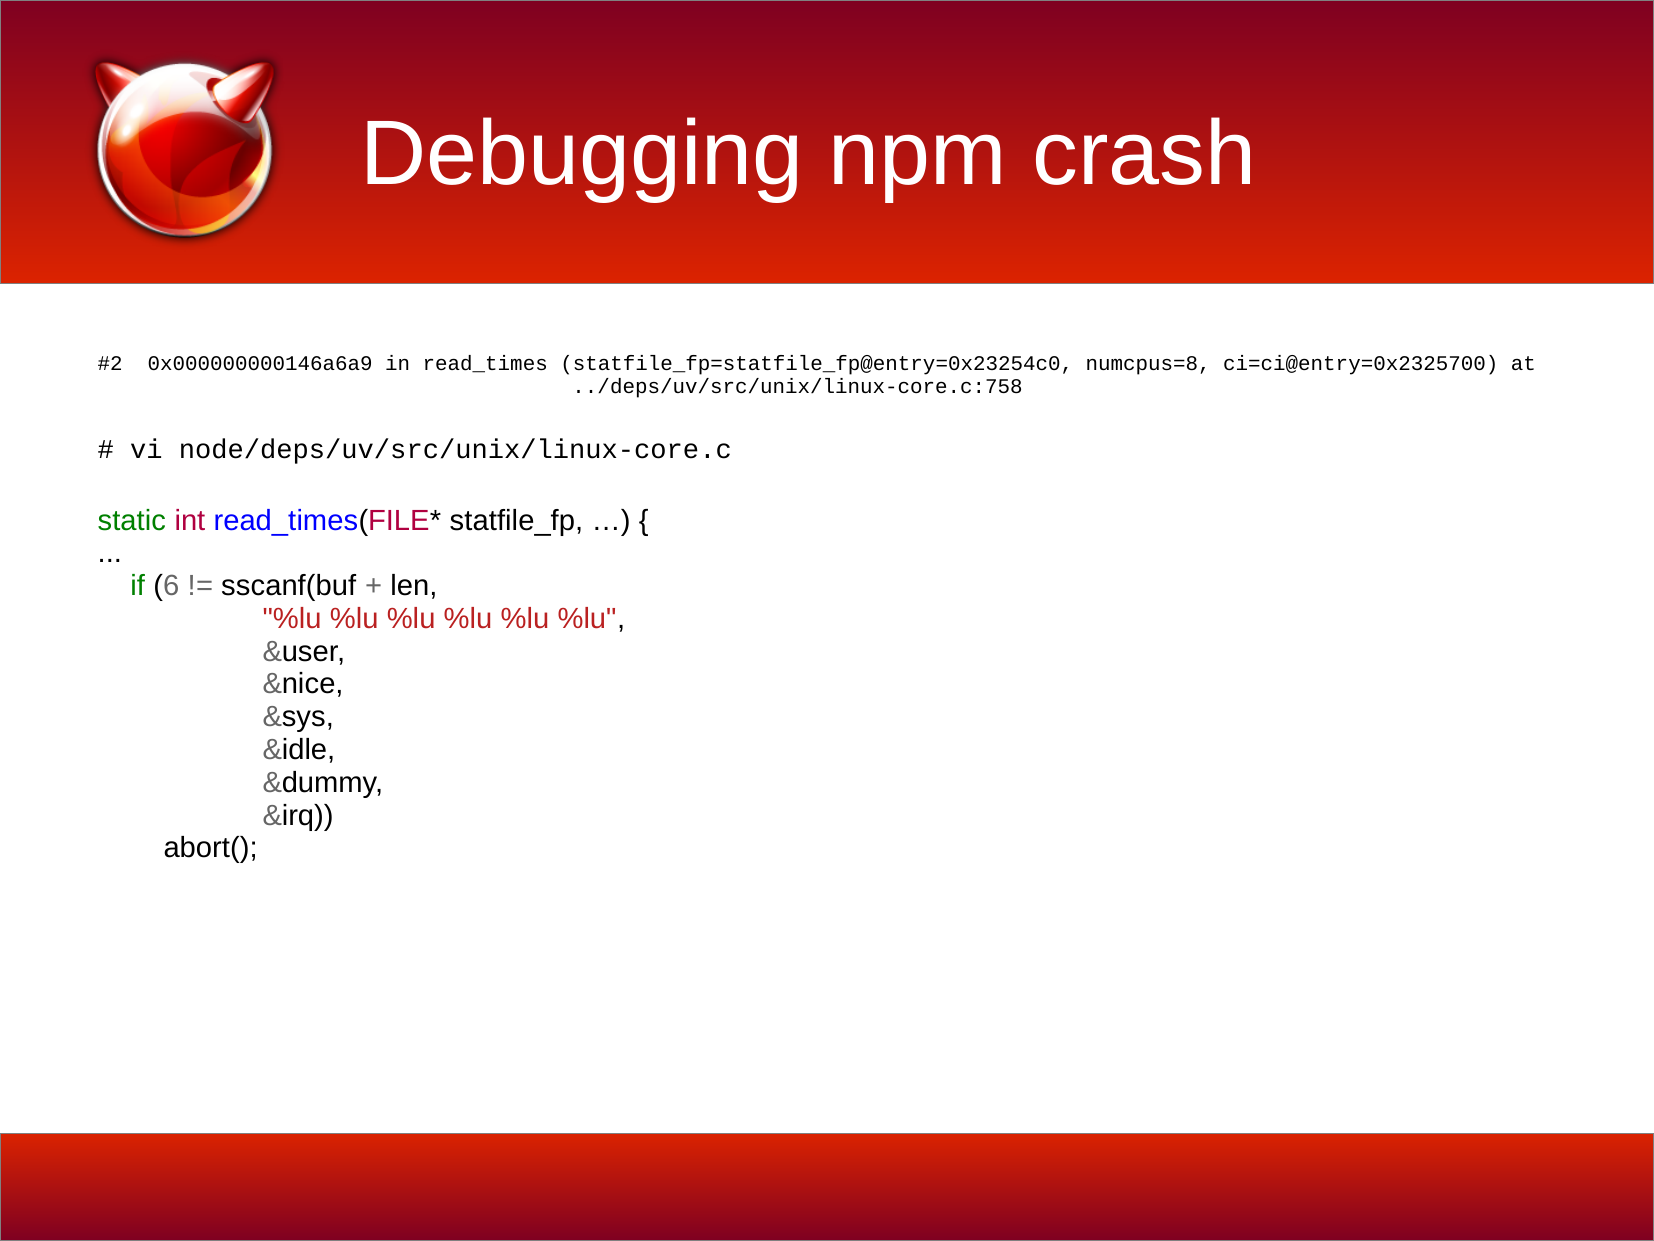

# Debugging npm crash
#2 0x000000000146a6a9 in read_times (statfile_fp=statfile_fp@entry=0x23254c0, numcpus=8, ci=ci@entry=0x2325700) at
 ../deps/uv/src/unix/linux-core.c:758
# vi node/deps/uv/src/unix/linux-core.c
static int read_times(FILE* statfile_fp, …) {
...
 if (6 != sscanf(buf + len,
 "%lu %lu %lu %lu %lu %lu",
 &user,
 &nice,
 &sys,
 &idle,
 &dummy,
 &irq))
 abort();